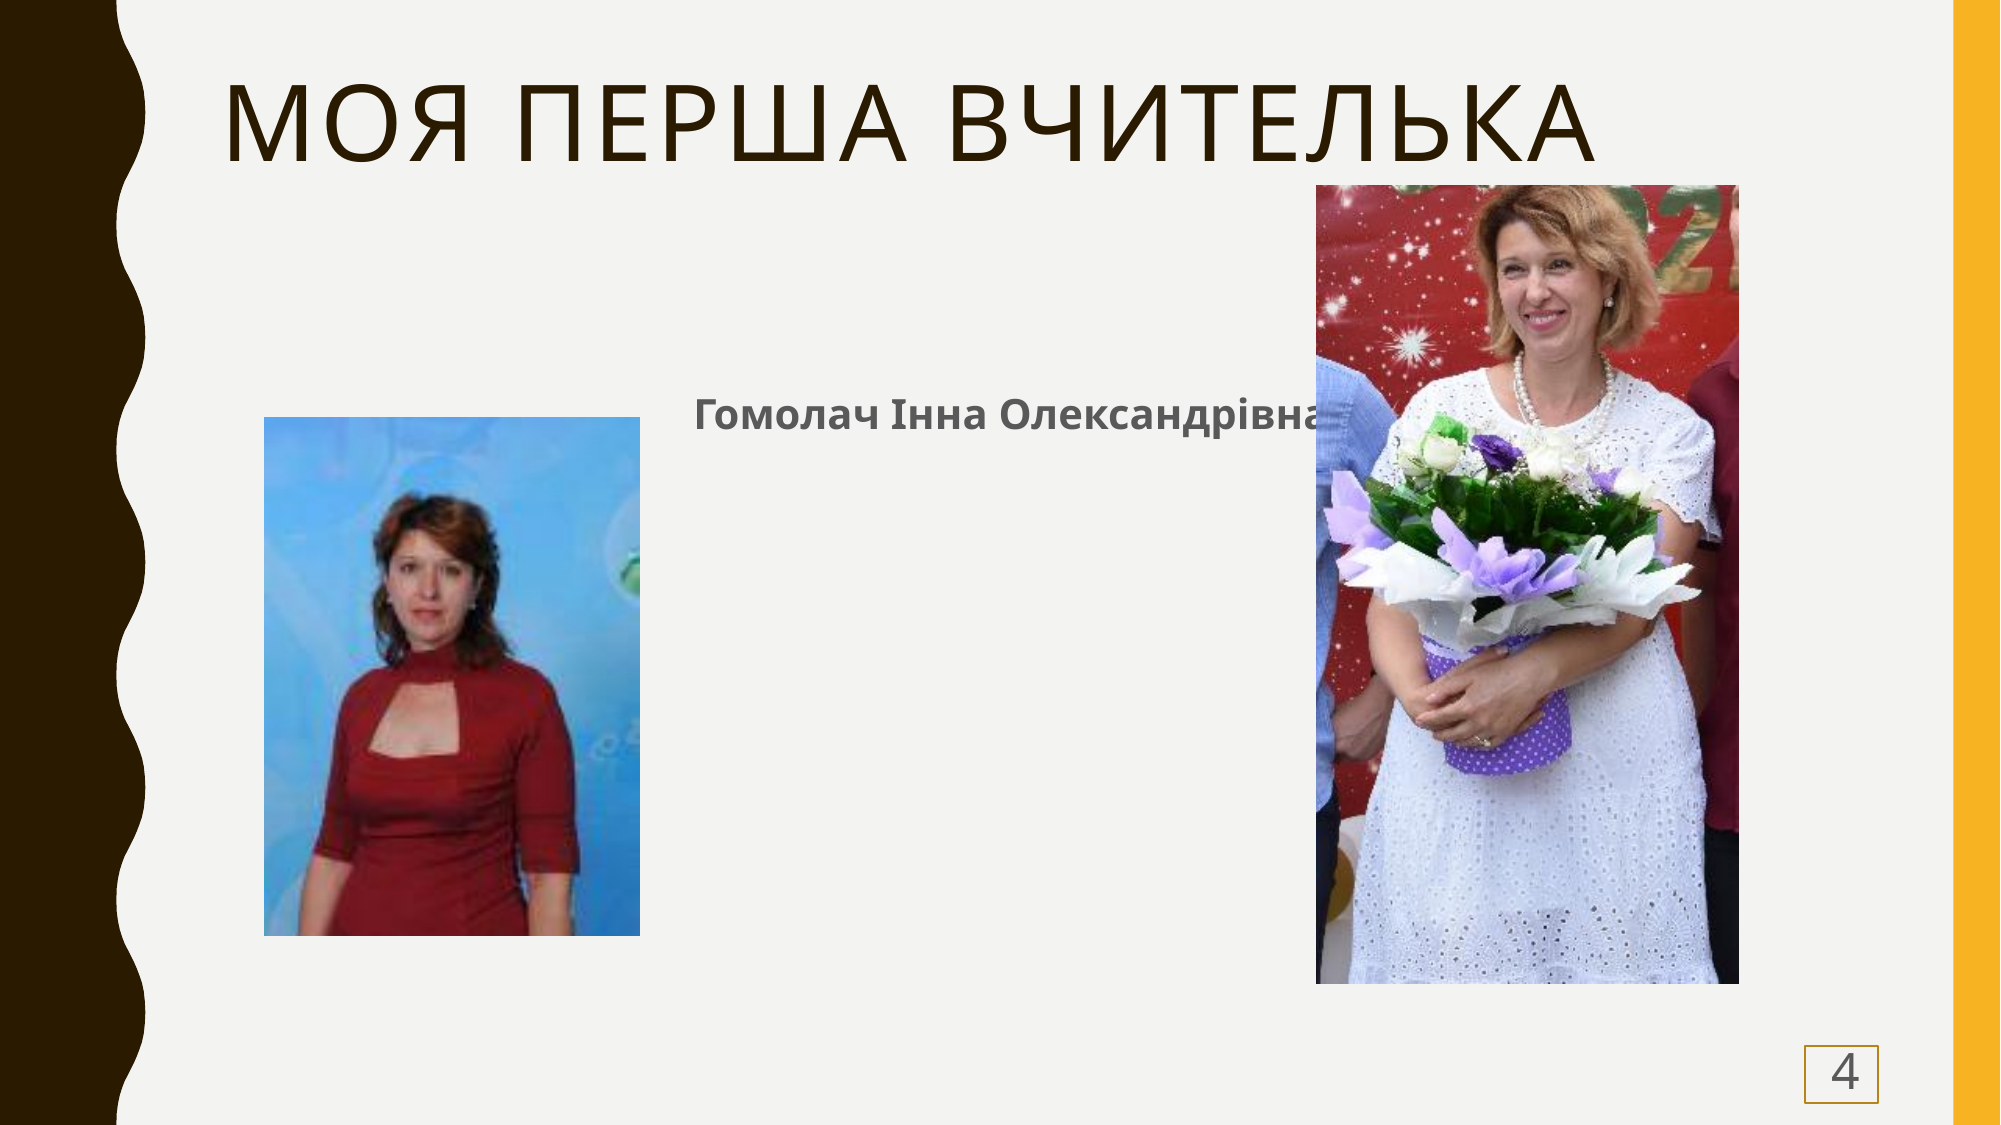

# Моя перша вчителька
Гомолач Інна Олександрівна